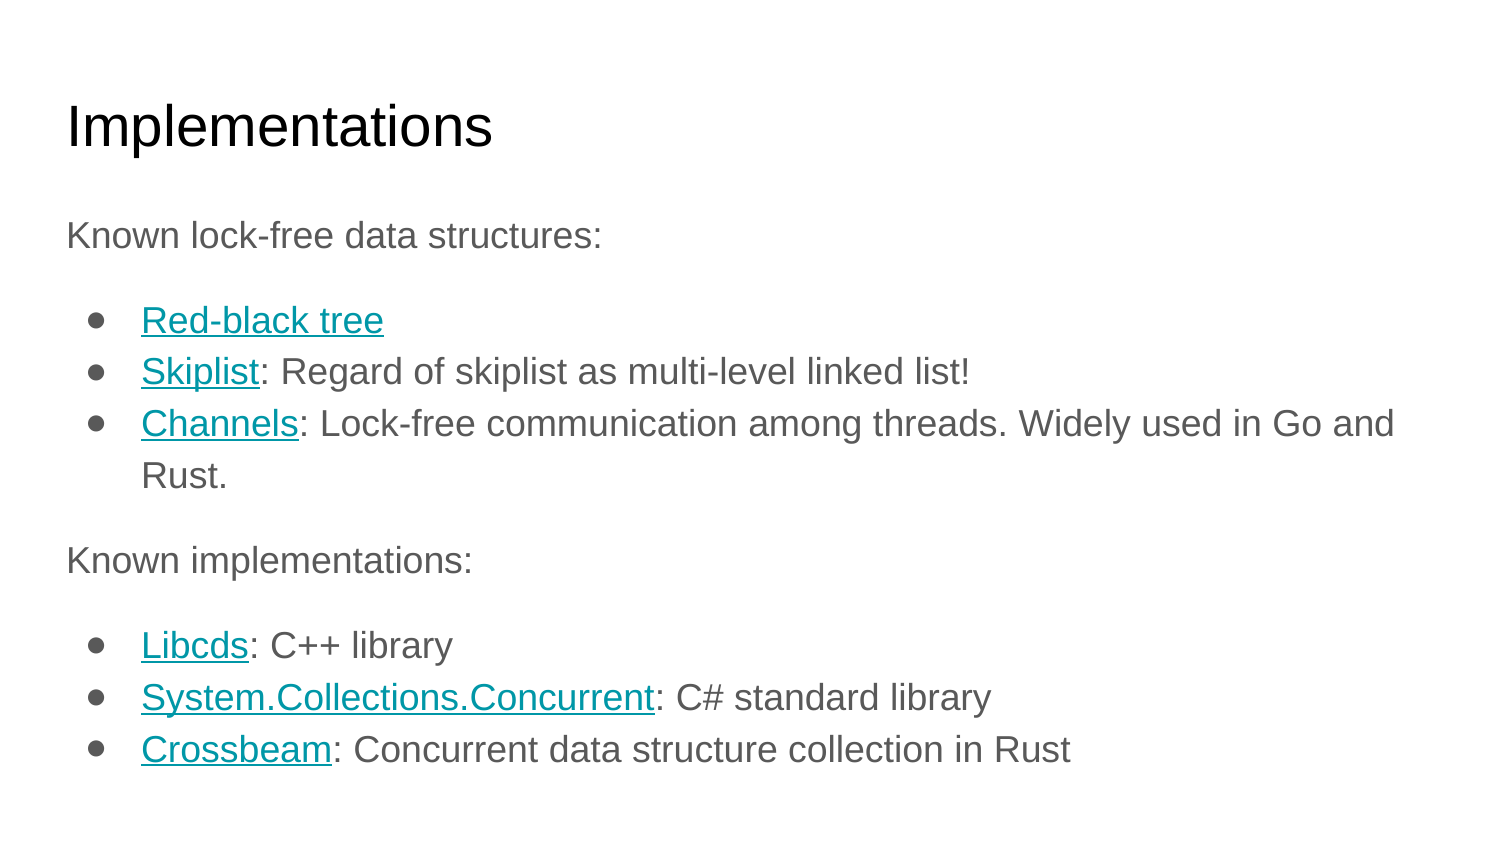

# Implementations
Known lock-free data structures:
Red-black tree
Skiplist: Regard of skiplist as multi-level linked list!
Channels: Lock-free communication among threads. Widely used in Go and Rust.
Known implementations:
Libcds: C++ library
System.Collections.Concurrent: C# standard library
Crossbeam: Concurrent data structure collection in Rust